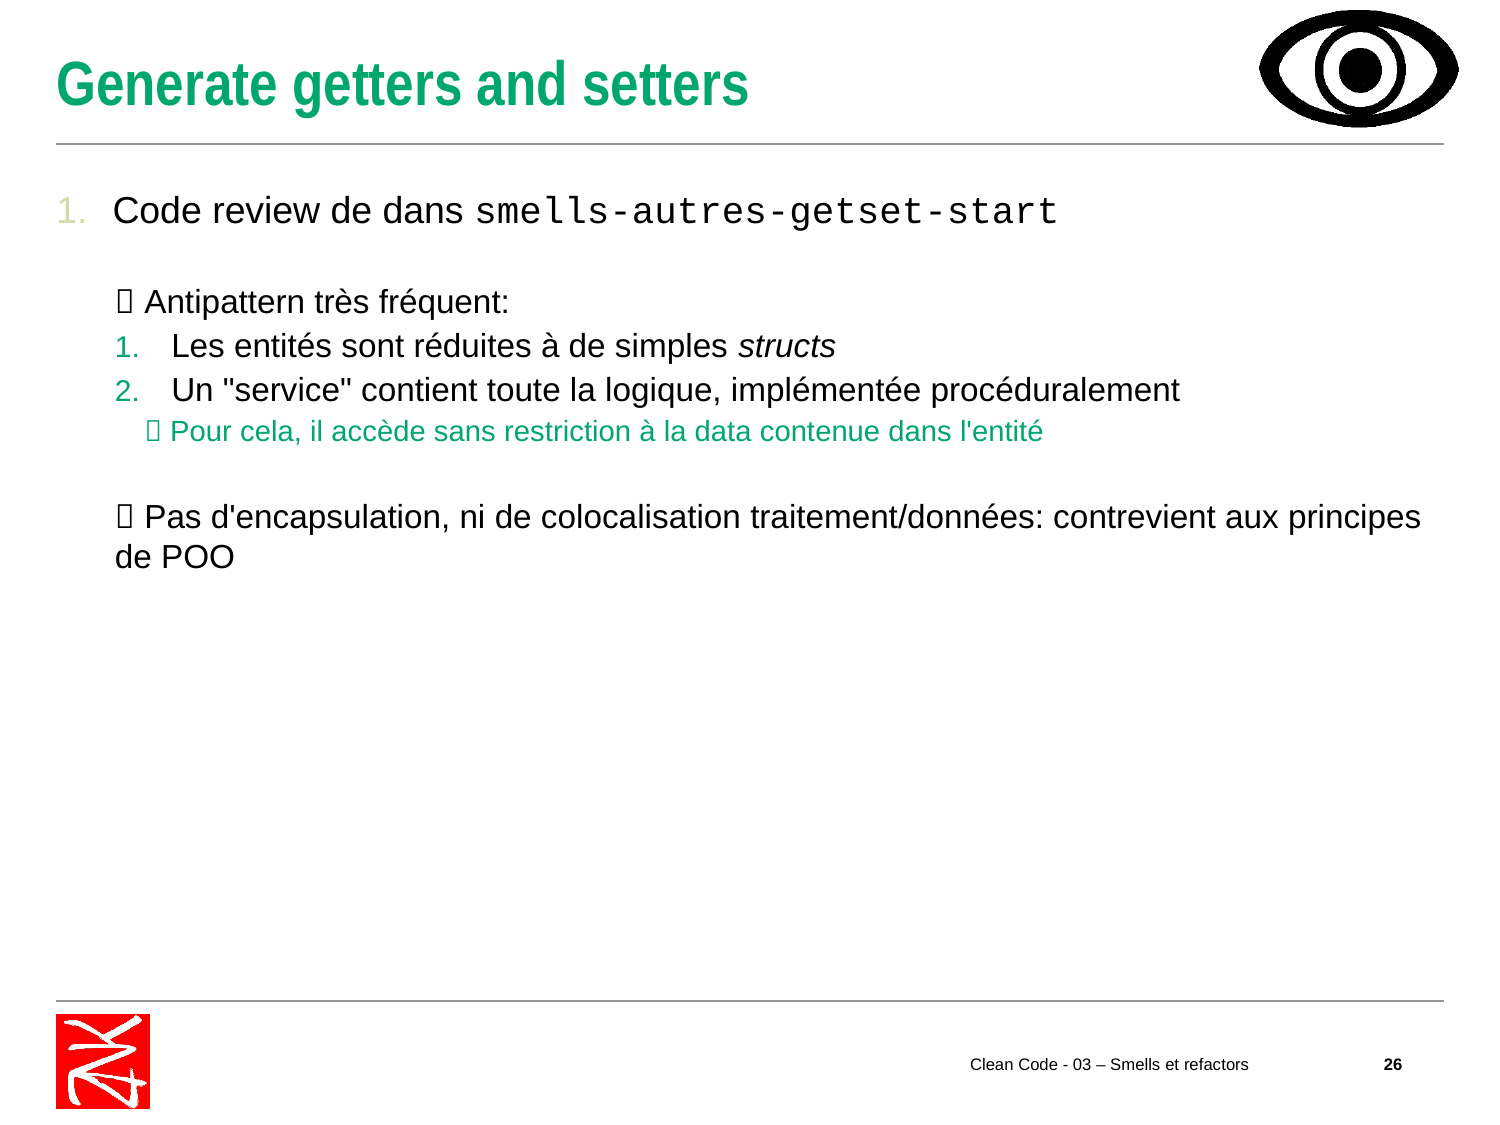

# Generate getters and setters
Code review de dans smells-autres-getset-start
 Antipattern très fréquent:
Les entités sont réduites à de simples structs
Un "service" contient toute la logique, implémentée procéduralement
 Pour cela, il accède sans restriction à la data contenue dans l'entité
 Pas d'encapsulation, ni de colocalisation traitement/données: contrevient aux principes de POO
Clean Code - 03 – Smells et refactors